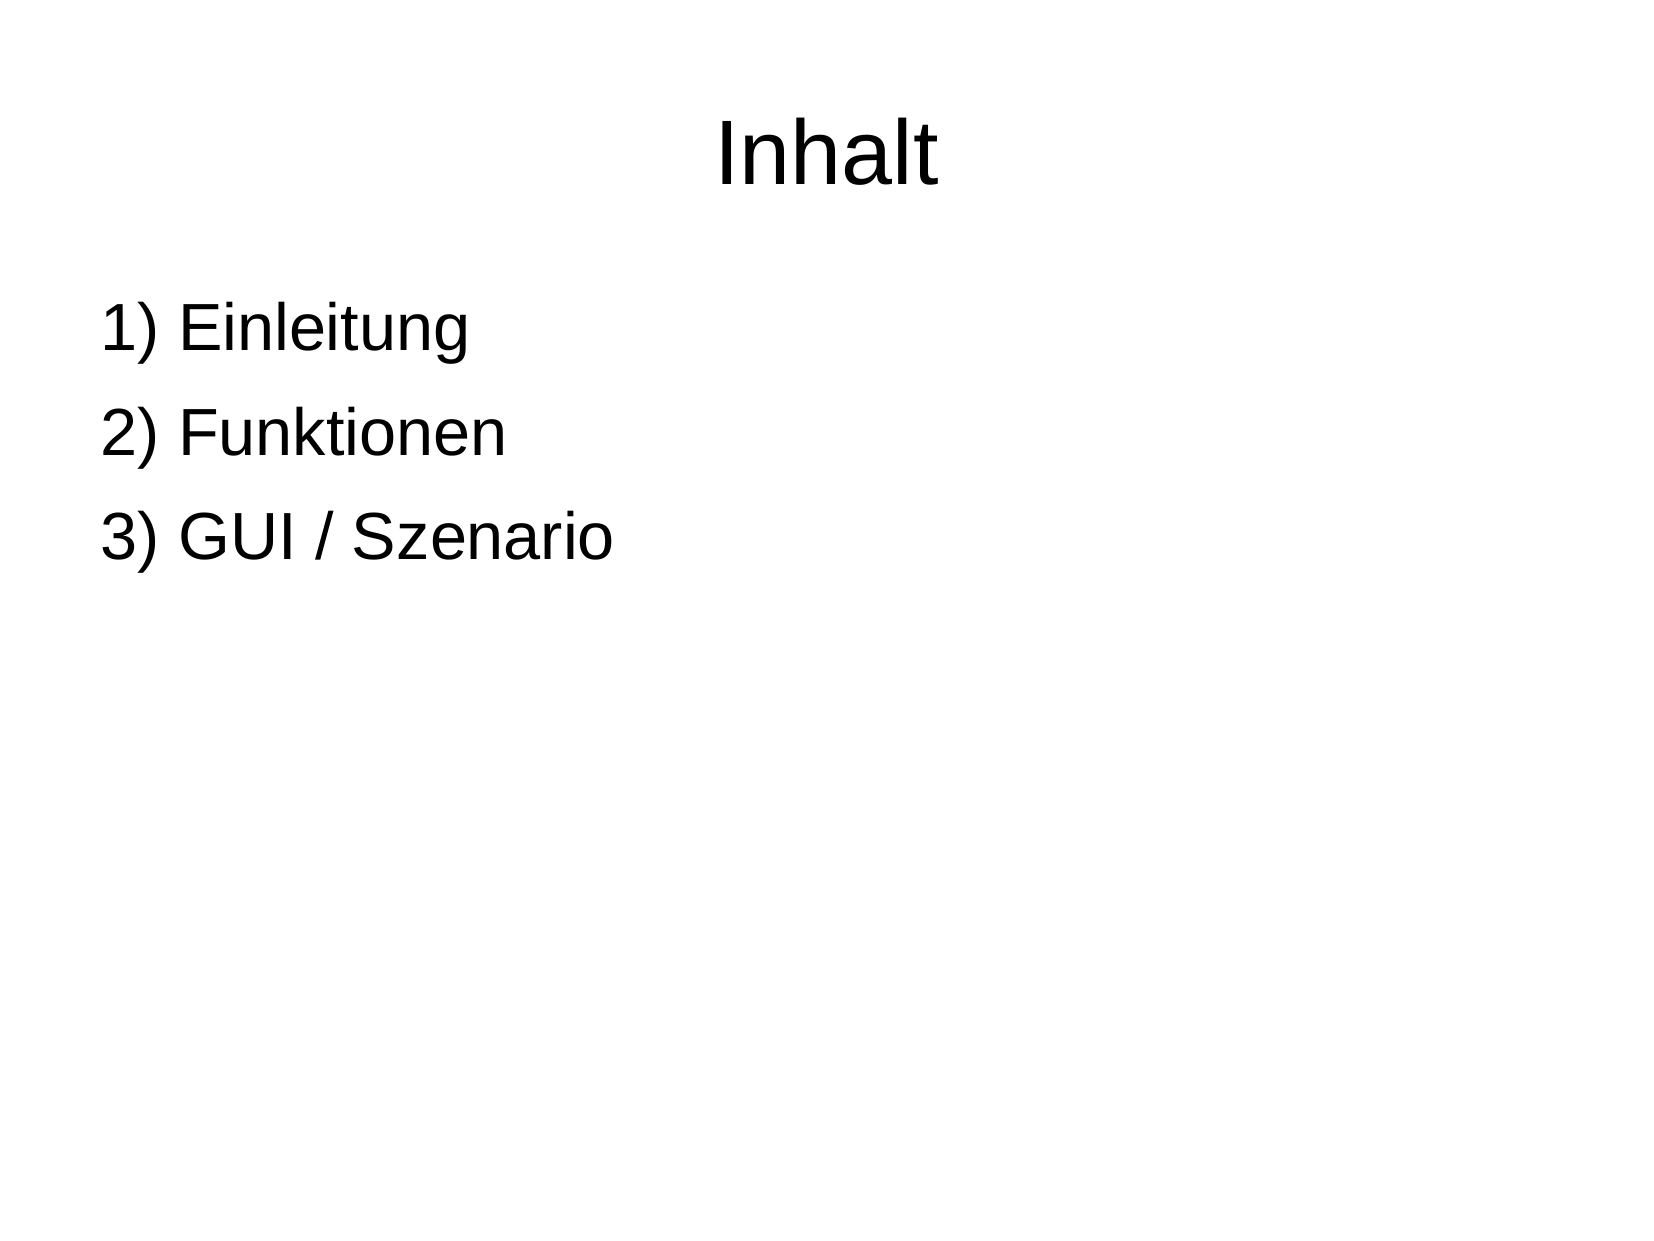

# Inhalt
 Einleitung
 Funktionen
 GUI / Szenario